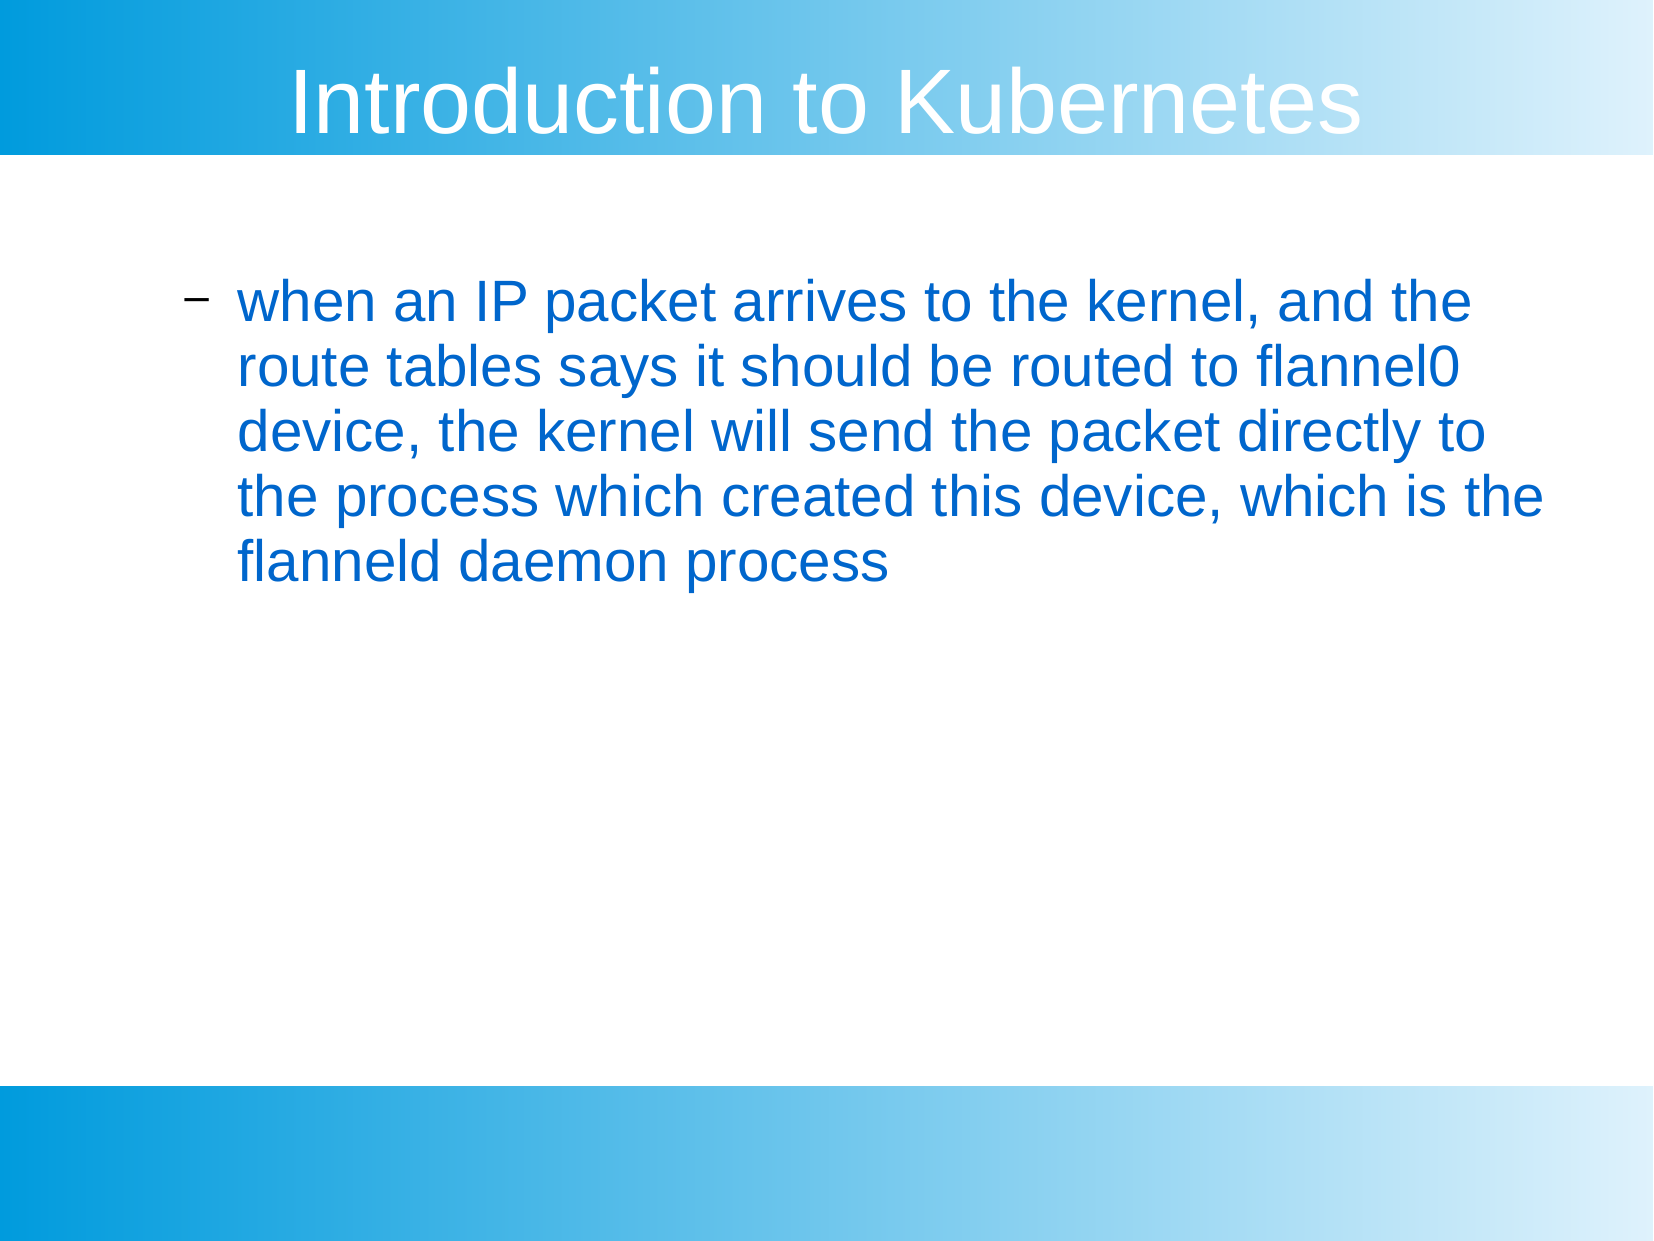

# Introduction to Kubernetes
when an IP packet arrives to the kernel, and the route tables says it should be routed to flannel0 device, the kernel will send the packet directly to the process which created this device, which is the flanneld daemon process